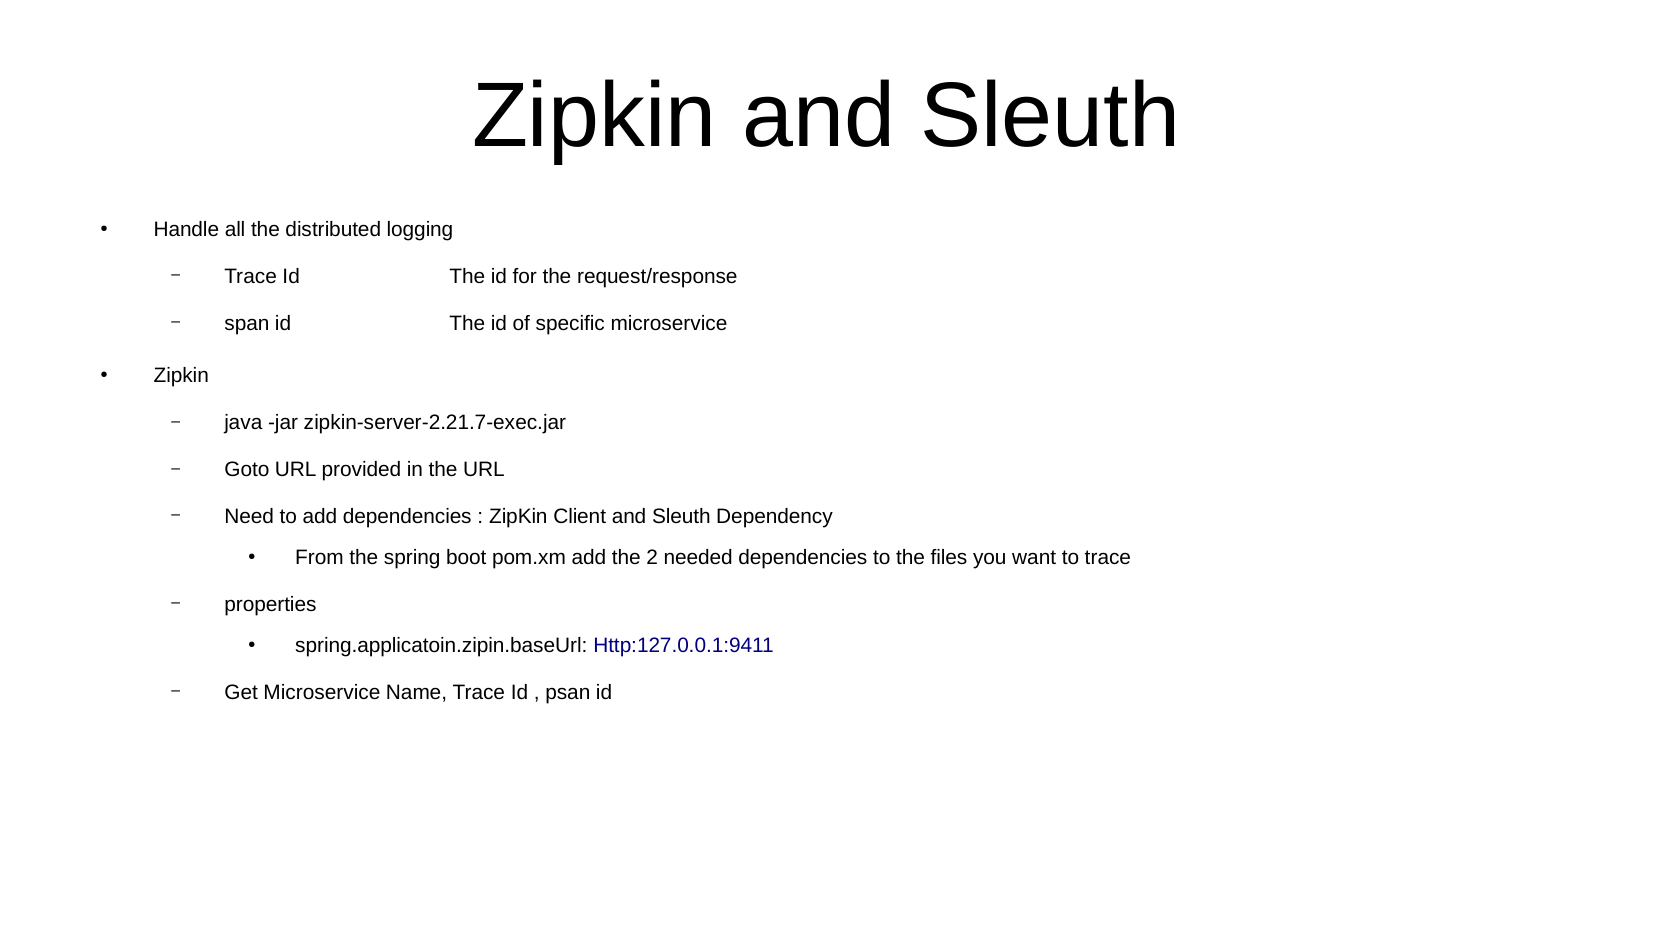

# Zipkin and Sleuth
Handle all the distributed logging
Trace Id		The id for the request/response
span id			The id of specific microservice
Zipkin
java -jar zipkin-server-2.21.7-exec.jar
Goto URL provided in the URL
Need to add dependencies : ZipKin Client and Sleuth Dependency
From the spring boot pom.xm add the 2 needed dependencies to the files you want to trace
properties
spring.applicatoin.zipin.baseUrl: Http:127.0.0.1:9411
Get Microservice Name, Trace Id , psan id